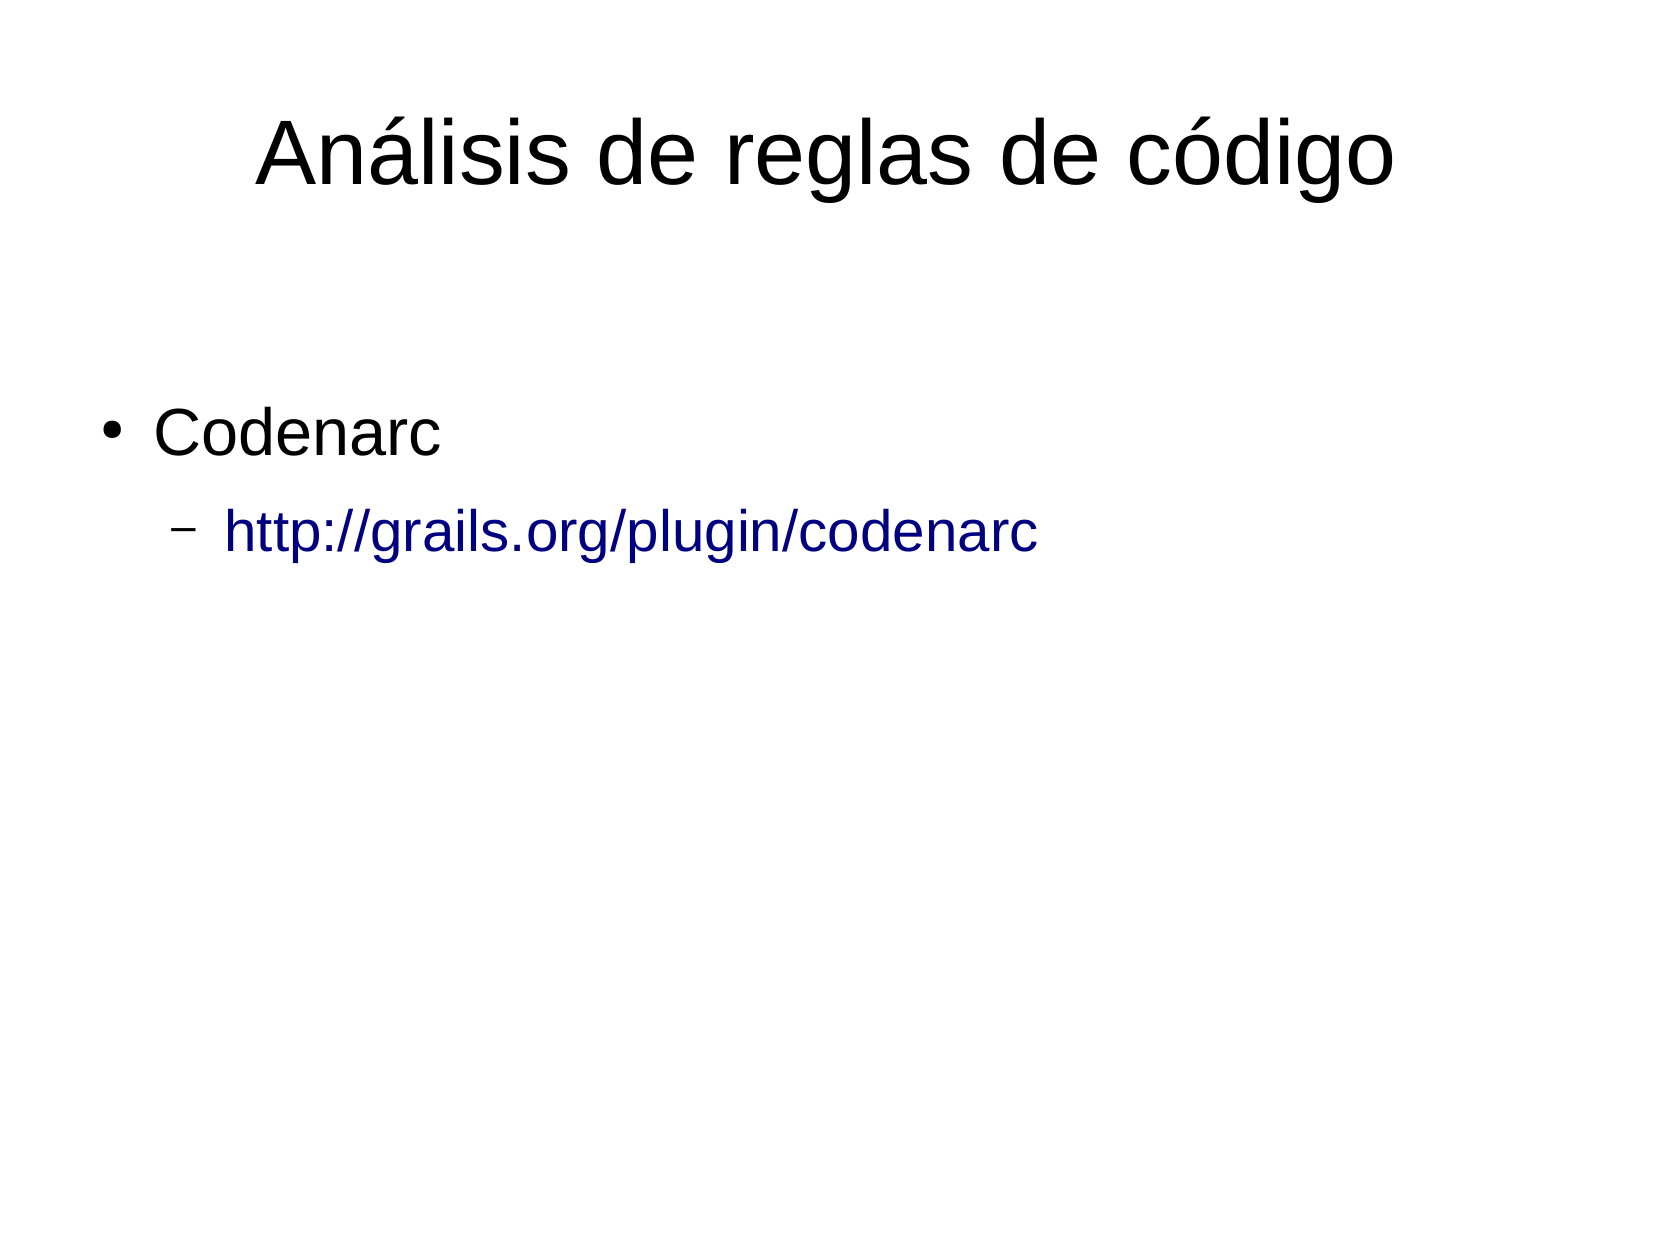

# Análisis de reglas de código
Codenarc
http://grails.org/plugin/codenarc